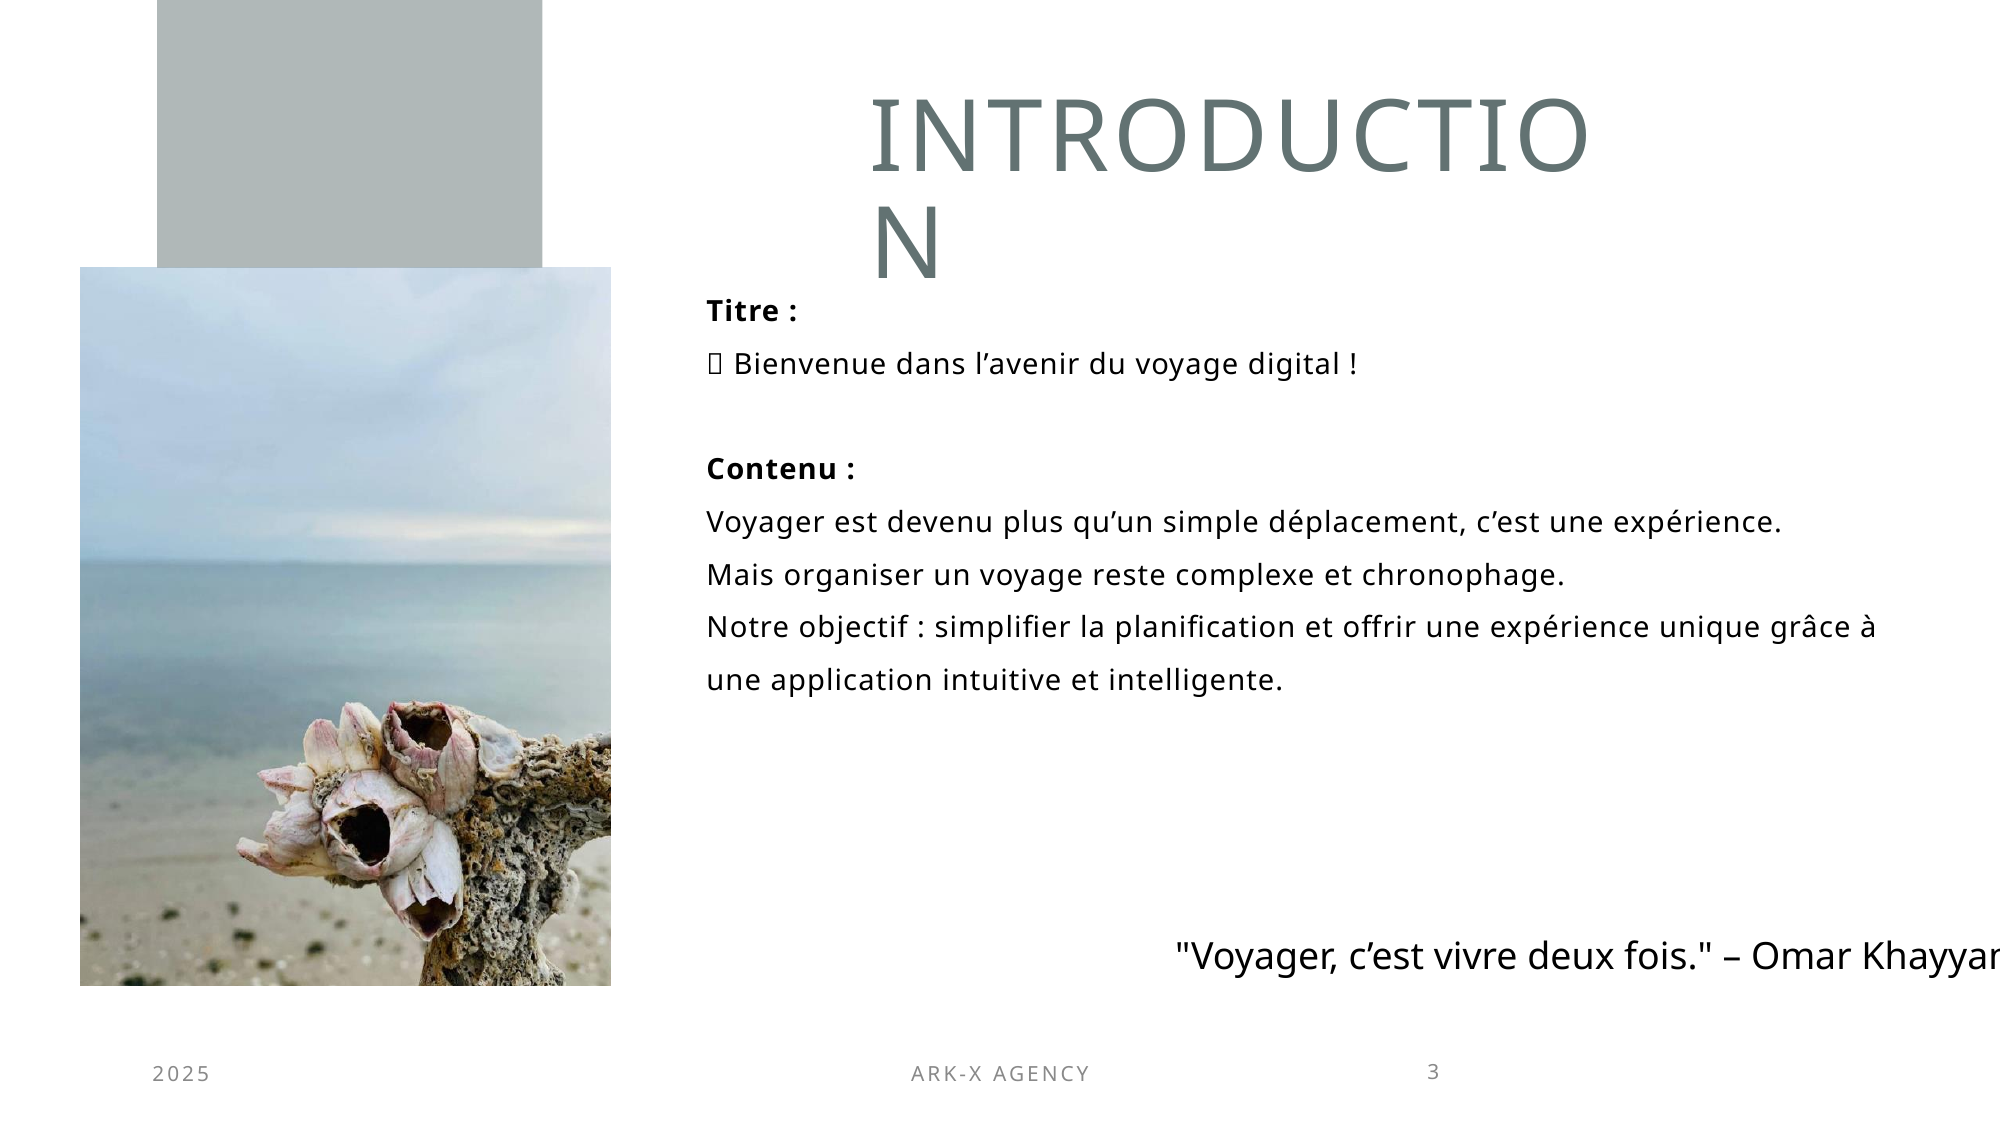

# Introduction
Titre :
✨ Bienvenue dans l’avenir du voyage digital !
Contenu :
Voyager est devenu plus qu’un simple déplacement, c’est une expérience.
Mais organiser un voyage reste complexe et chronophage.
Notre objectif : simplifier la planification et offrir une expérience unique grâce à une application intuitive et intelligente.
"Voyager, c’est vivre deux fois." – Omar Khayyam
2025
Ark-x agency